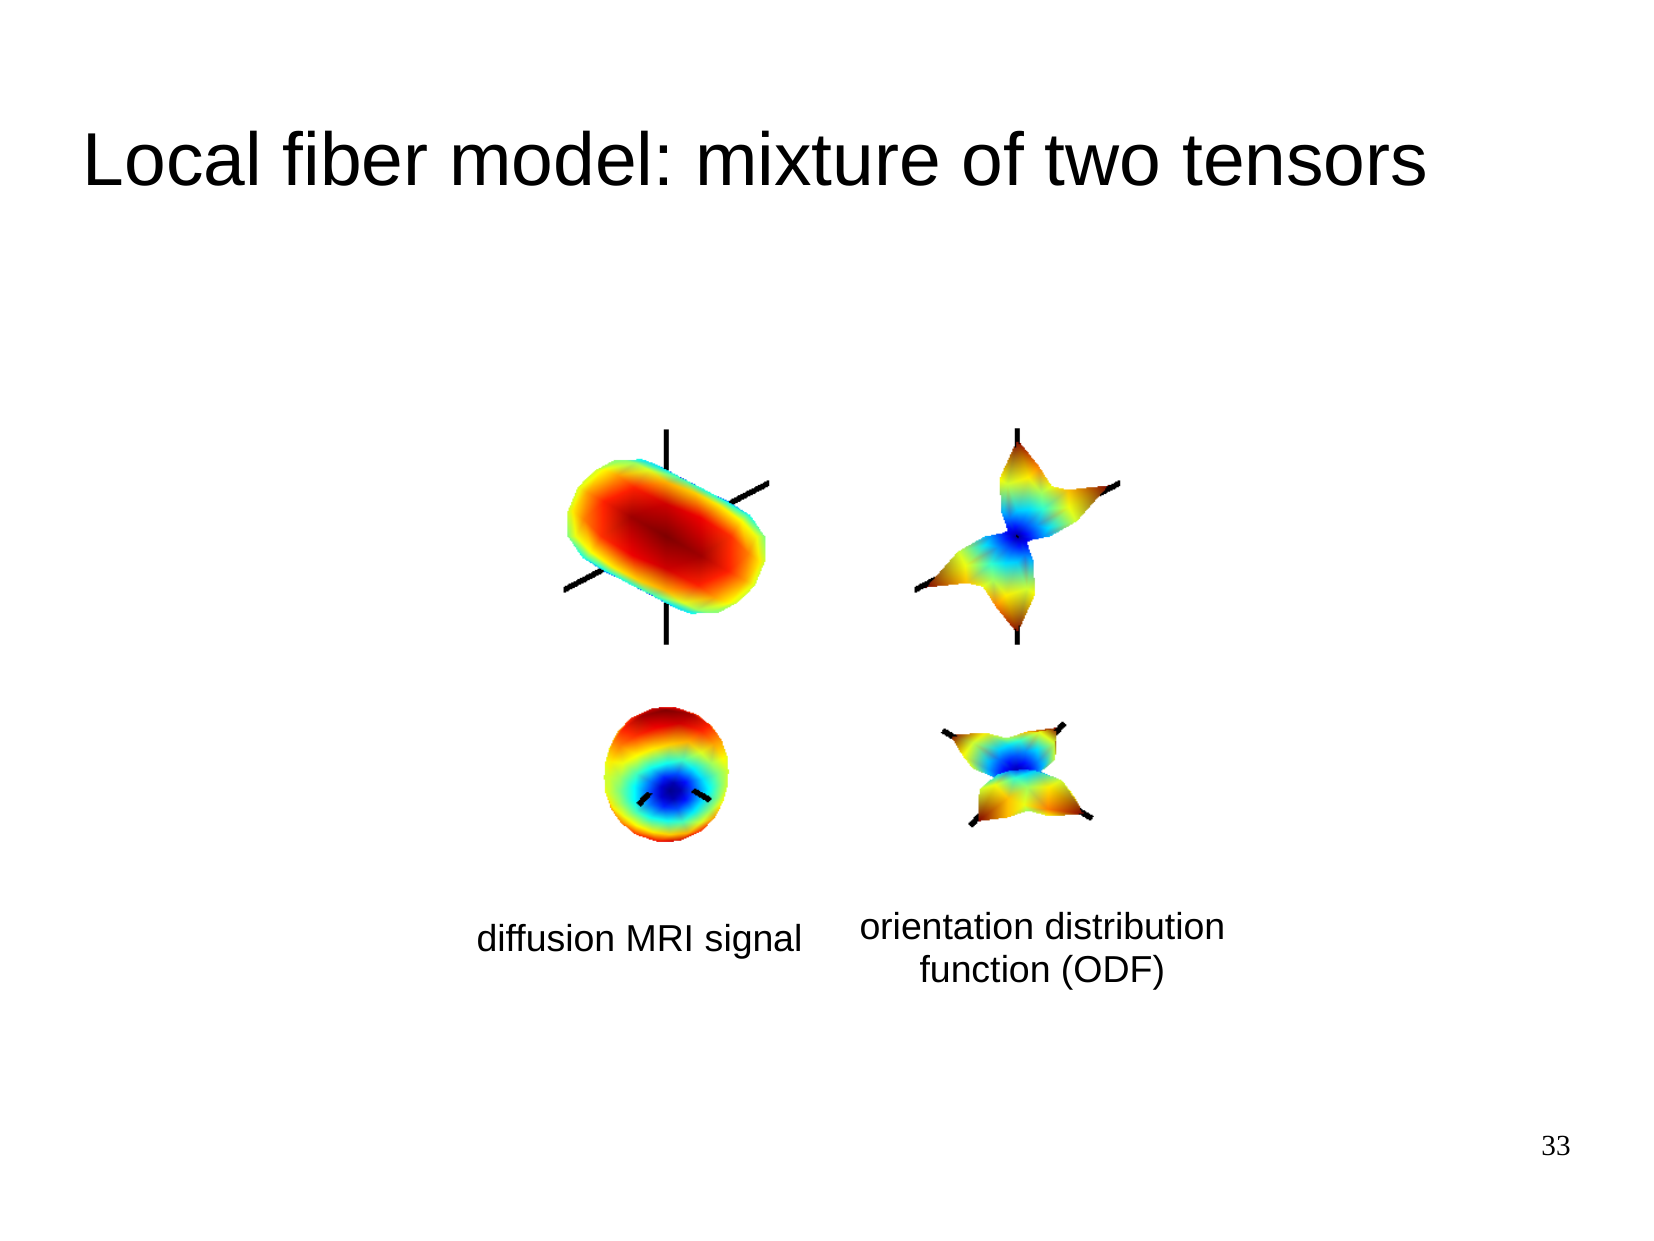

# Local fiber model: mixture of two tensors
orientation distribution
function (ODF)
diffusion MRI signal
33